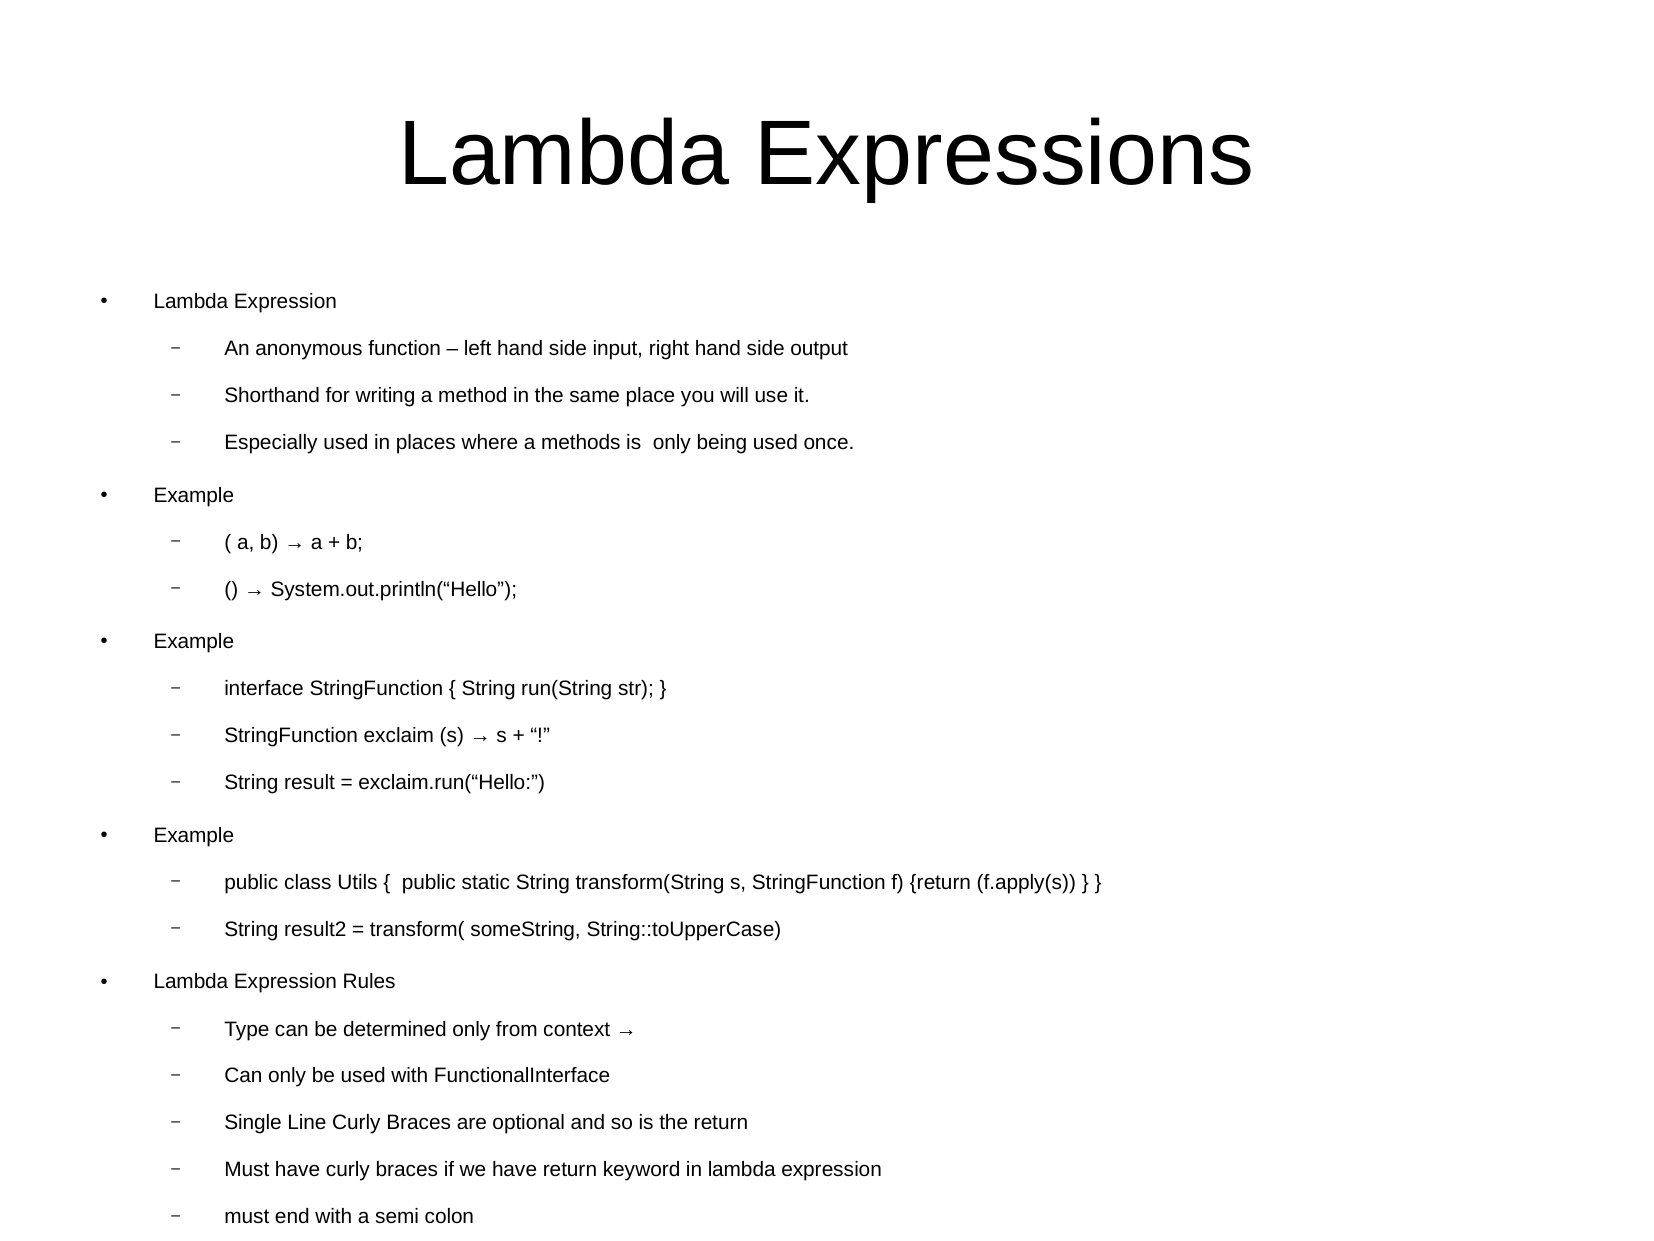

# Lambda Expressions
Lambda Expression
An anonymous function – left hand side input, right hand side output
Shorthand for writing a method in the same place you will use it.
Especially used in places where a methods is only being used once.
Example
( a, b) → a + b;
() → System.out.println(“Hello”);
Example
interface StringFunction { String run(String str); }
StringFunction exclaim (s) → s + “!”
String result = exclaim.run(“Hello:”)
Example
public class Utils { public static String transform(String s, StringFunction f) {return (f.apply(s)) } }
String result2 = transform( someString, String::toUpperCase)
Lambda Expression Rules
Type can be determined only from context →
Can only be used with FunctionalInterface
Single Line Curly Braces are optional and so is the return
Must have curly braces if we have return keyword in lambda expression
must end with a semi colon